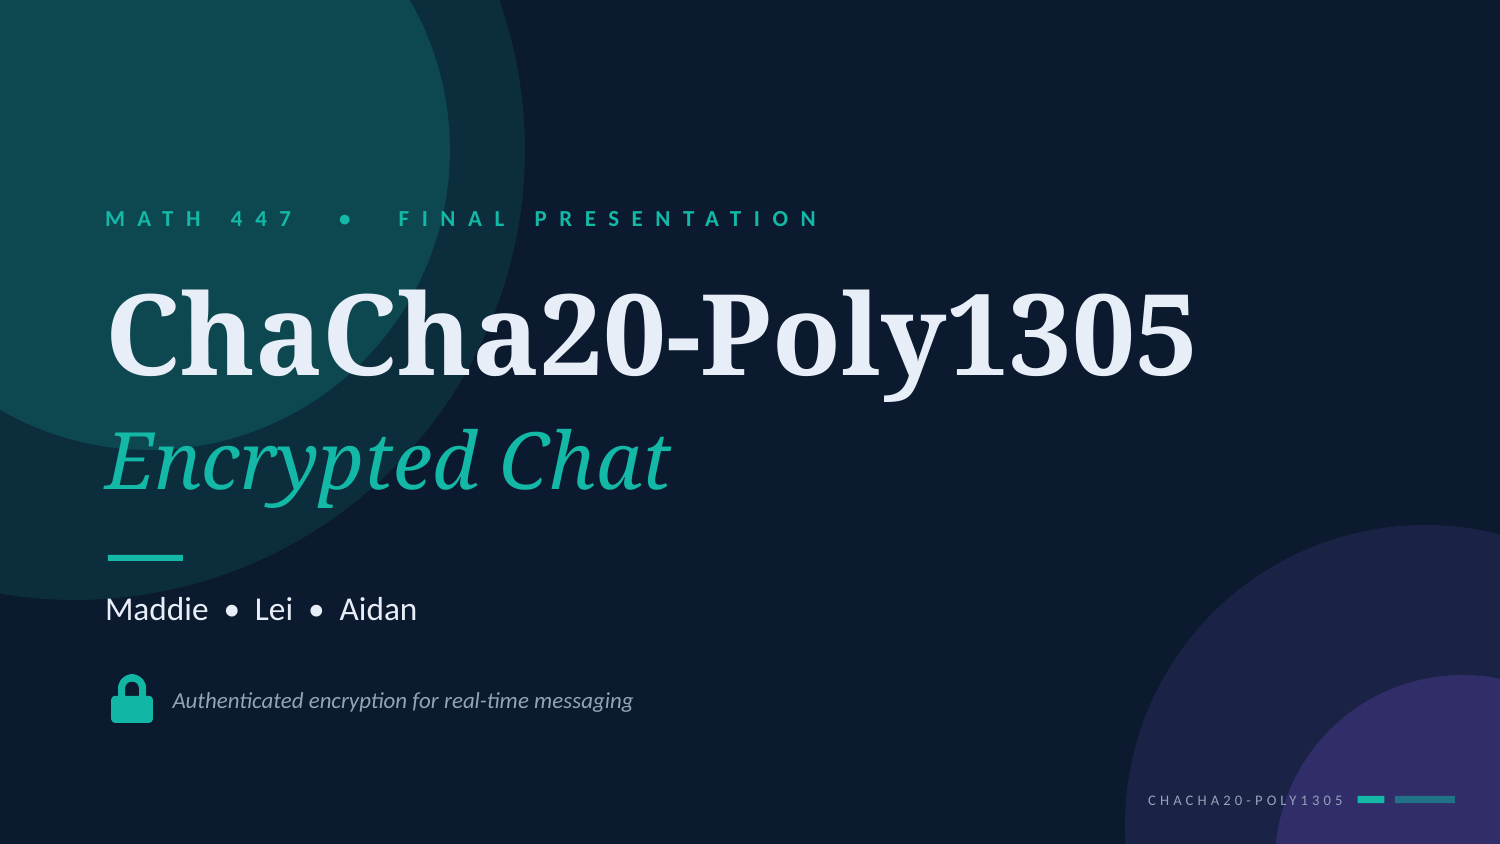

MATH 447 • FINAL PRESENTATION
ChaCha20-Poly1305
Encrypted Chat
Maddie • Lei • Aidan
Authenticated encryption for real-time messaging
CHACHA20-POLY1305